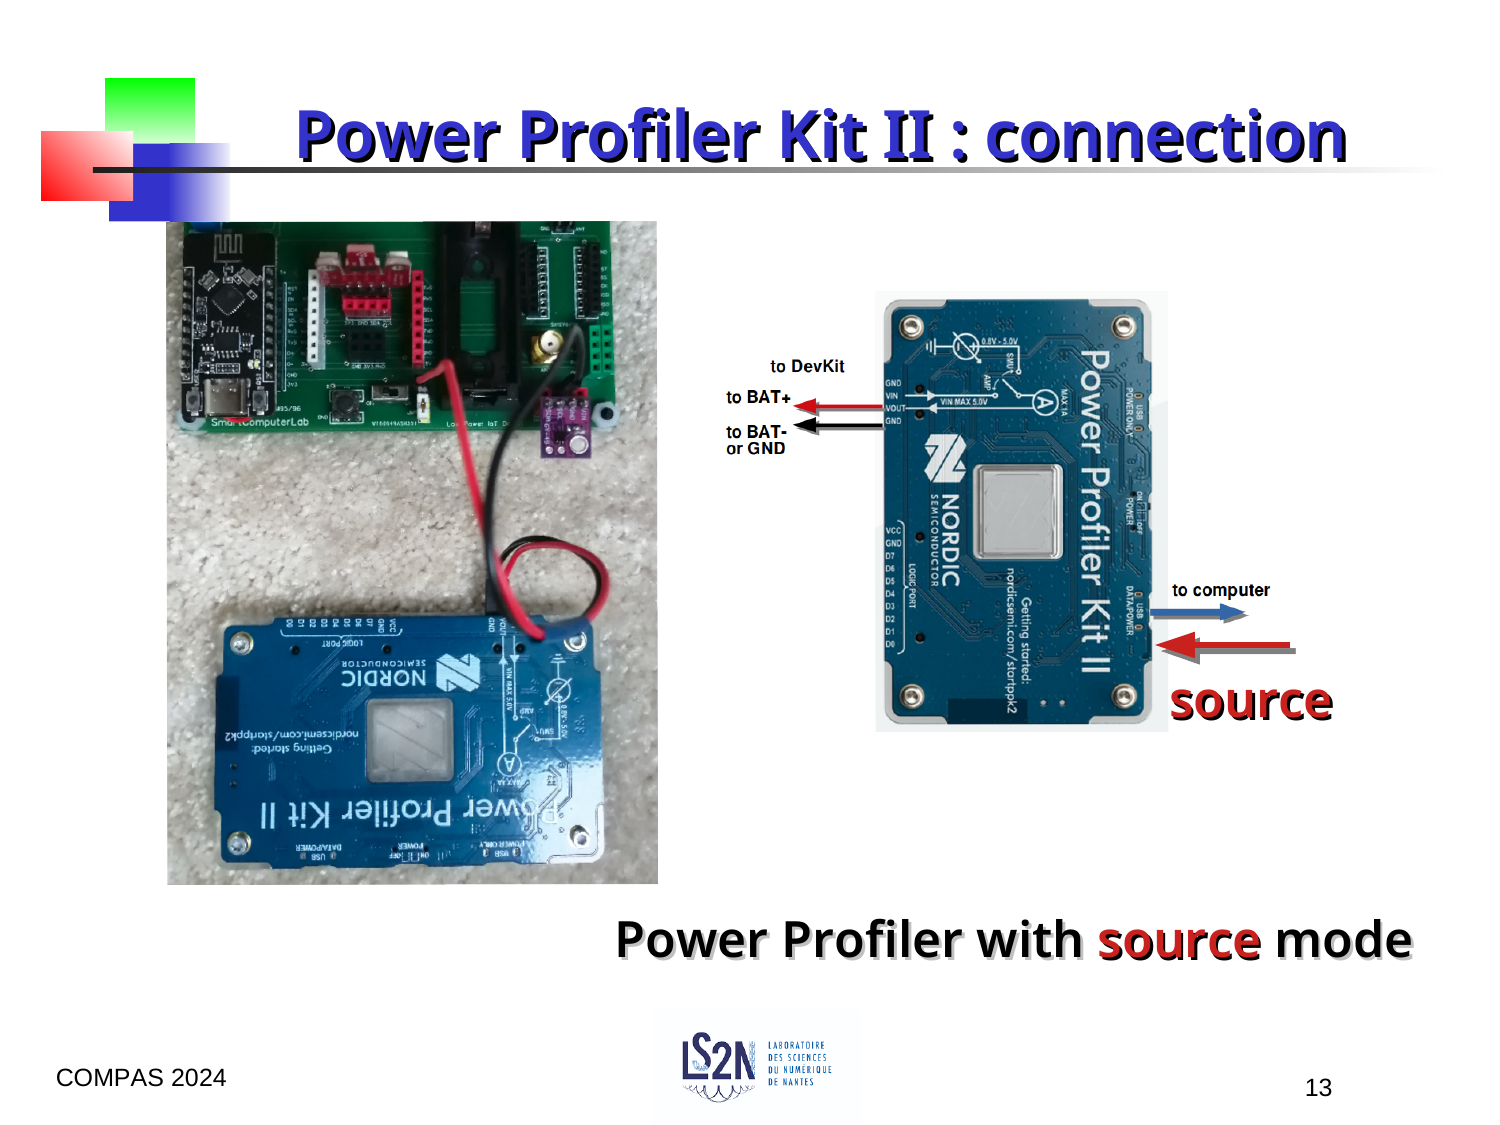

# Power Profiler Kit II : connection
source
Power Profiler with source mode
13